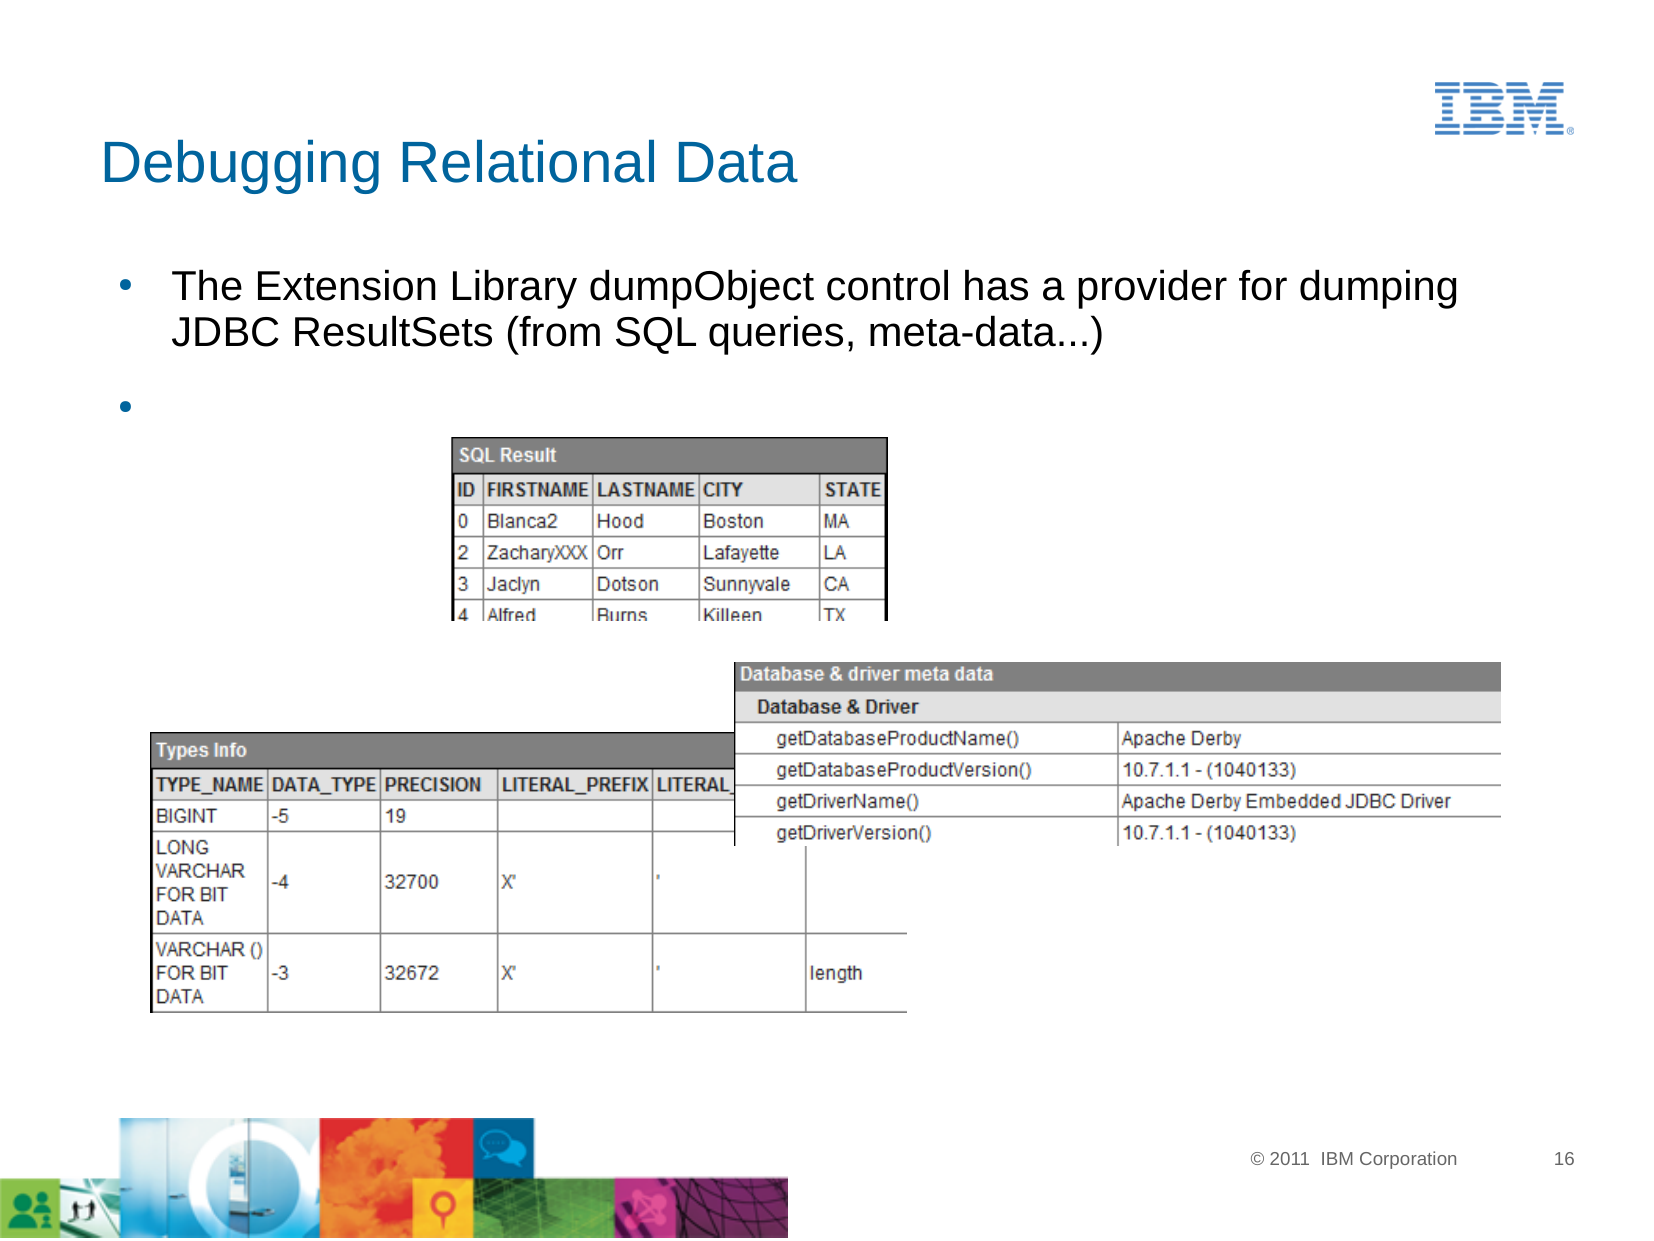

# Debugging Relational Data
The Extension Library dumpObject control has a provider for dumping JDBC ResultSets (from SQL queries, meta-data...)